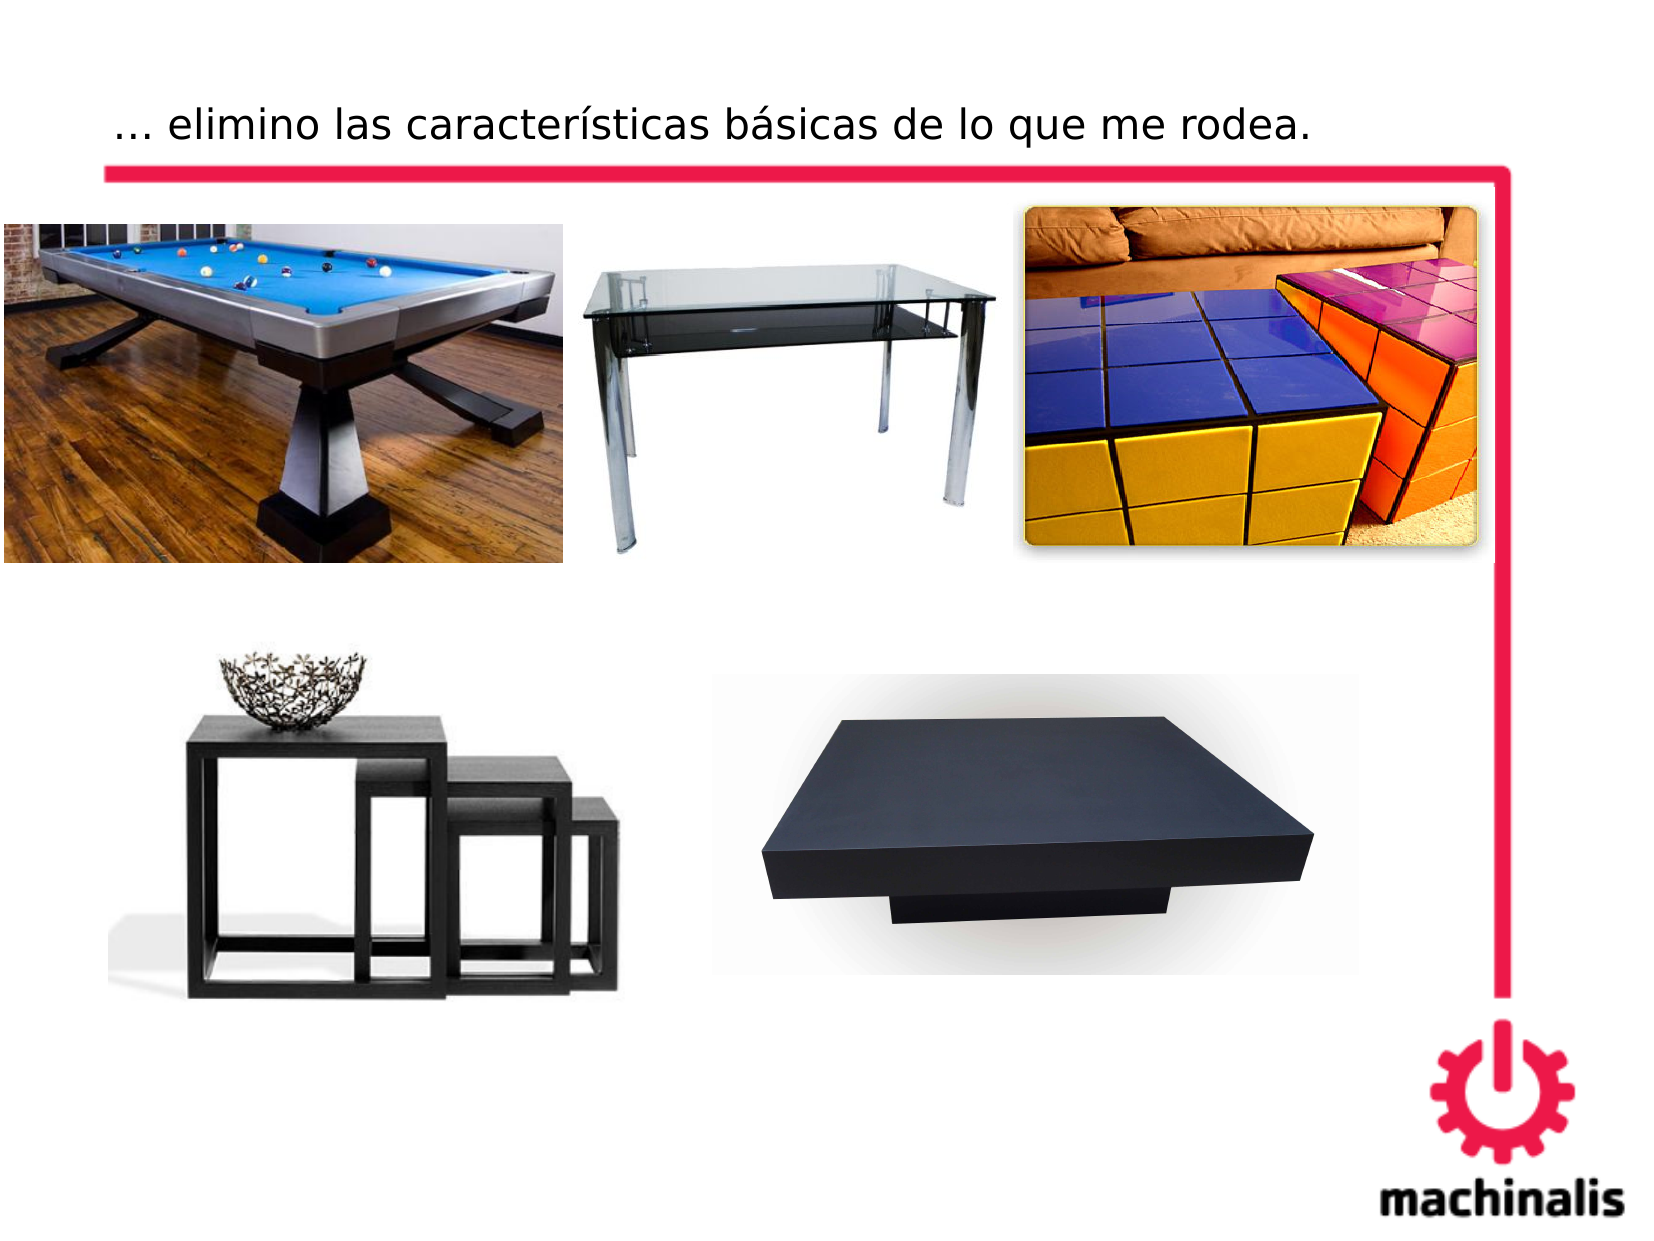

# … elimino las características básicas de lo que me rodea.